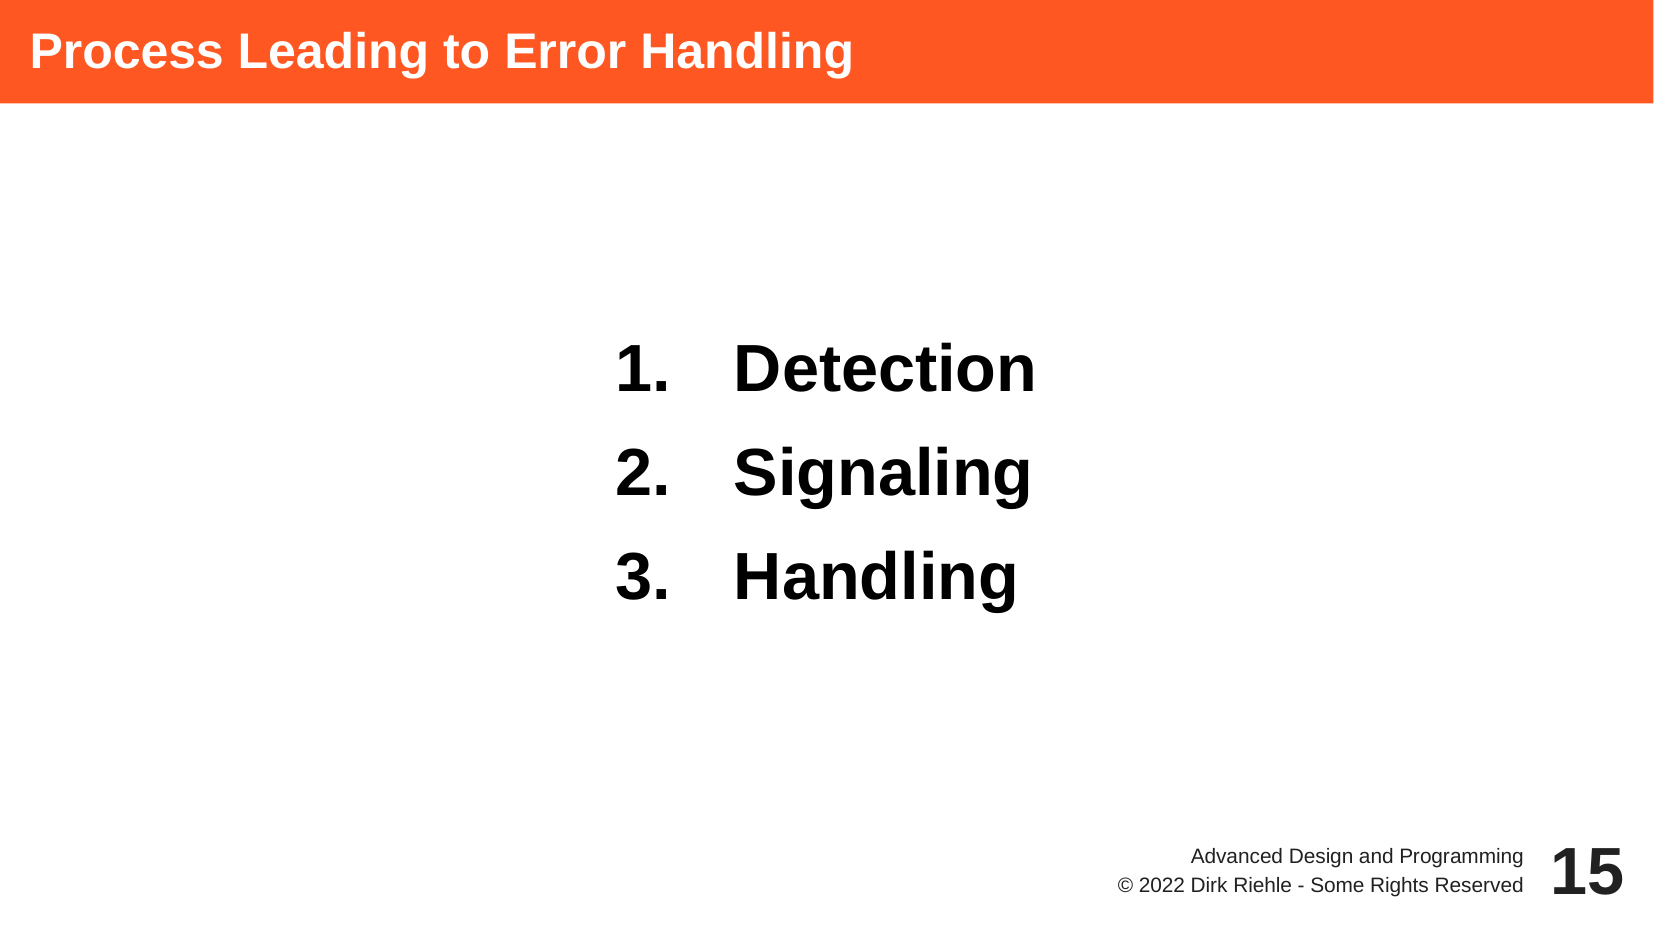

# Process Leading to Error Handling
Detection
Signaling
Handling
Advanced Design and Programming
15
© 2022 Dirk Riehle - Some Rights Reserved